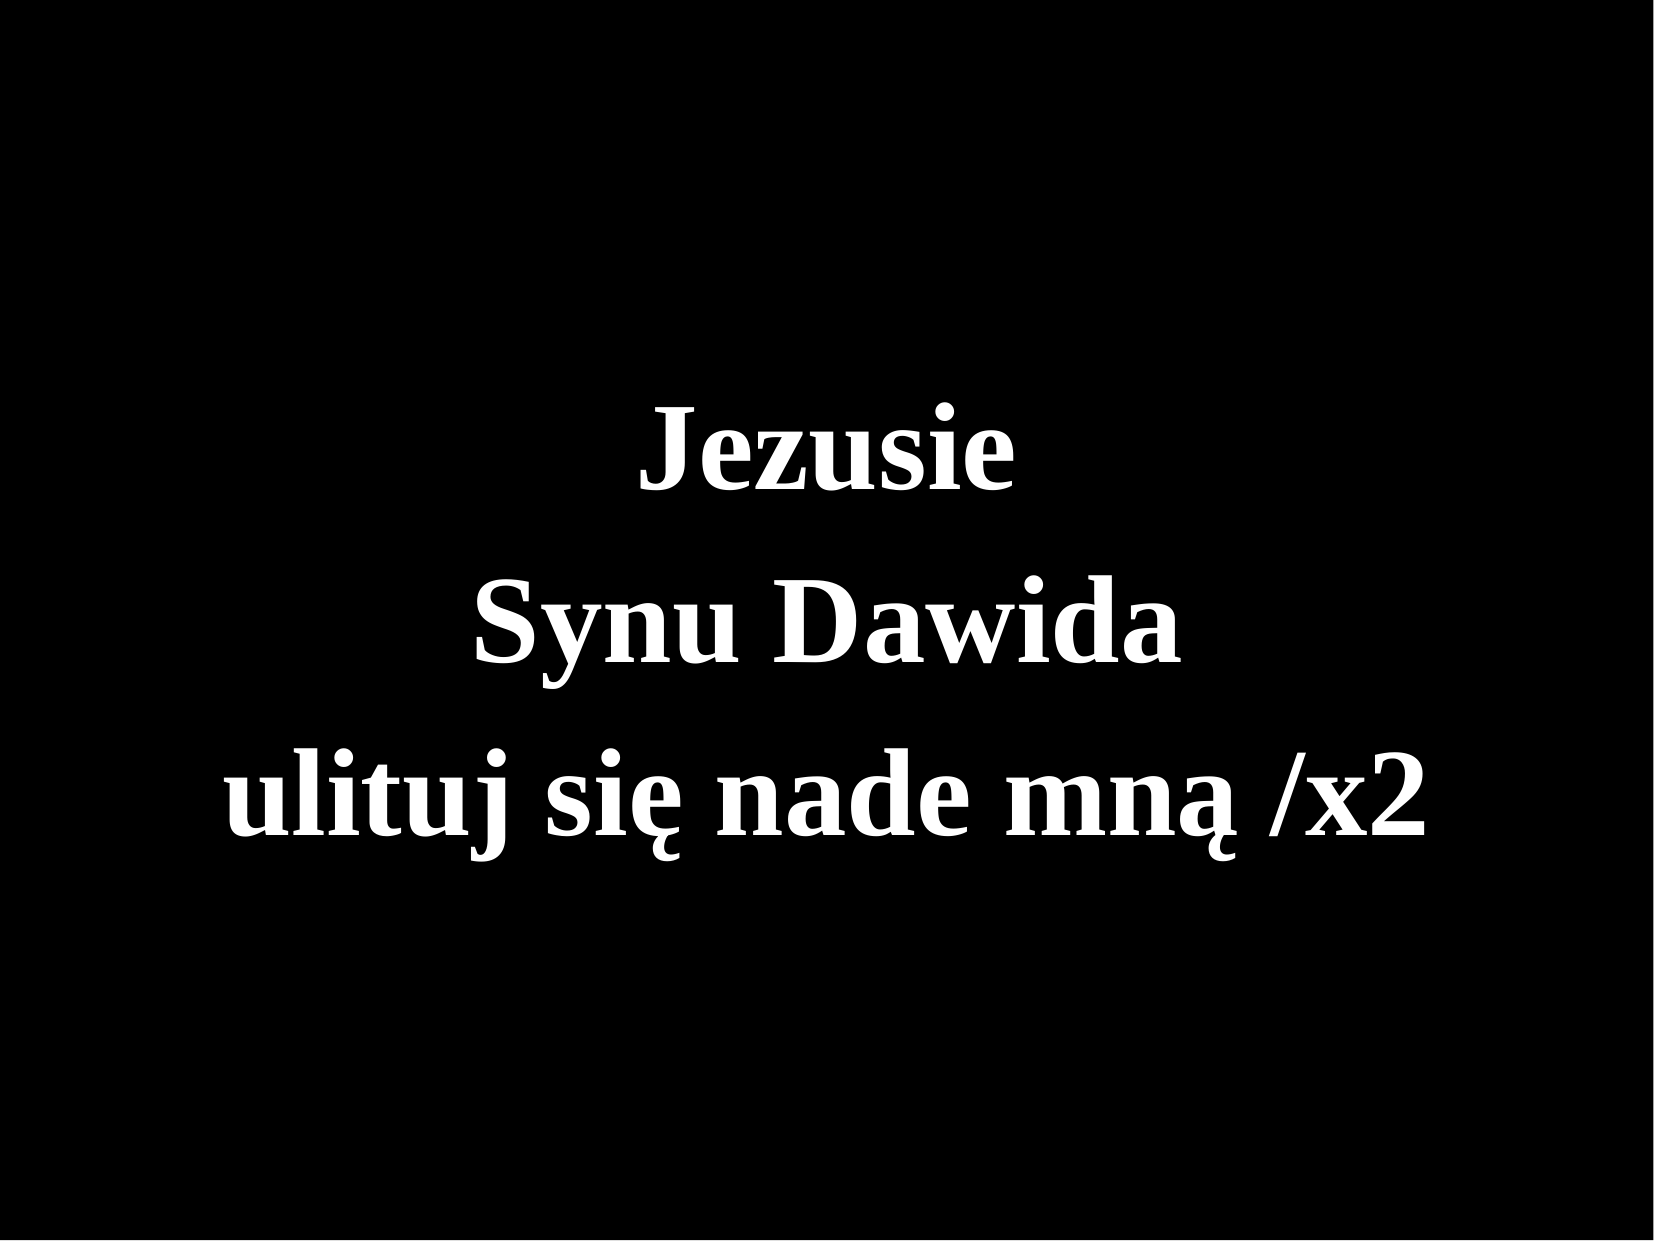

# Jezusie ppp Synu Dawida ppp ulituj się nade mną /x2